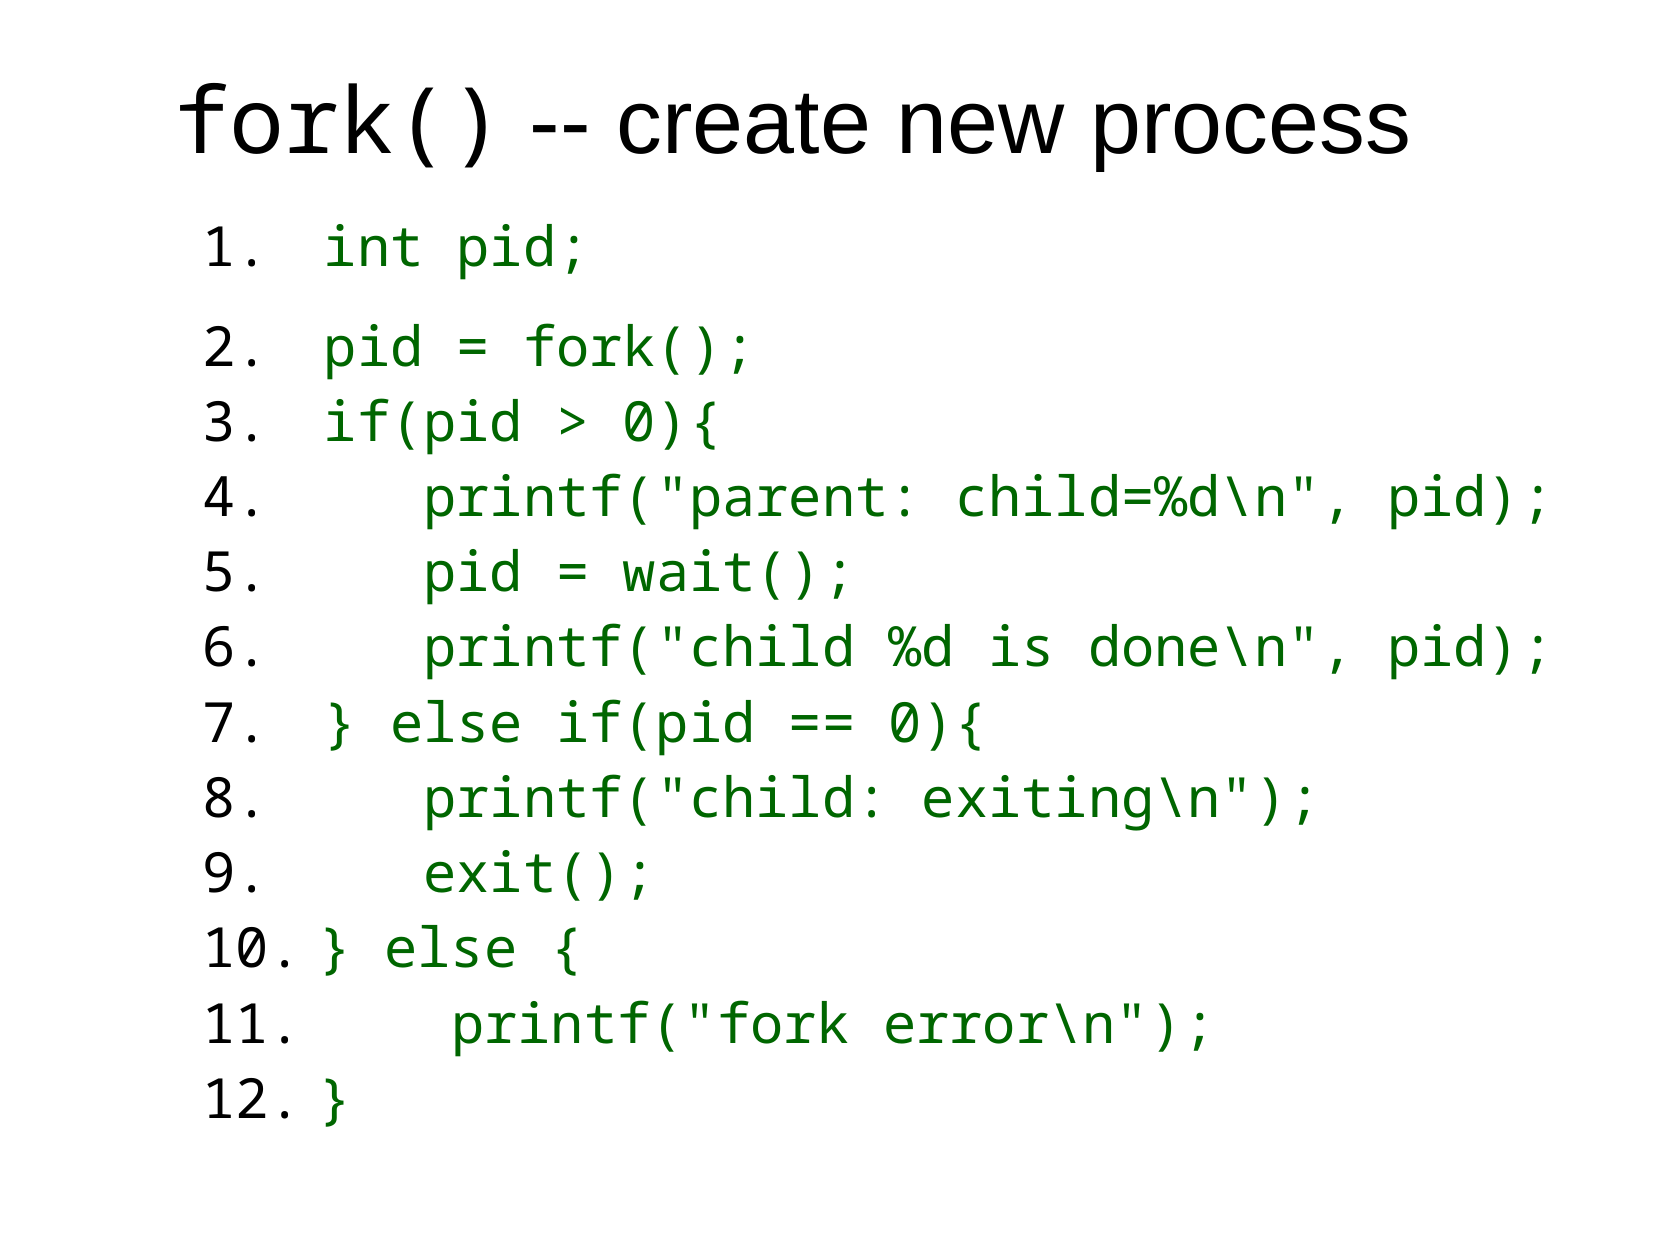

# fork() -- create new process
 int pid;
 pid = fork();
 if(pid > 0){
 printf("parent: child=%d\n", pid);
 pid = wait();
 printf("child %d is done\n", pid);
 } else if(pid == 0){
 printf("child: exiting\n");
 exit();
 } else {
 printf("fork error\n");
 }